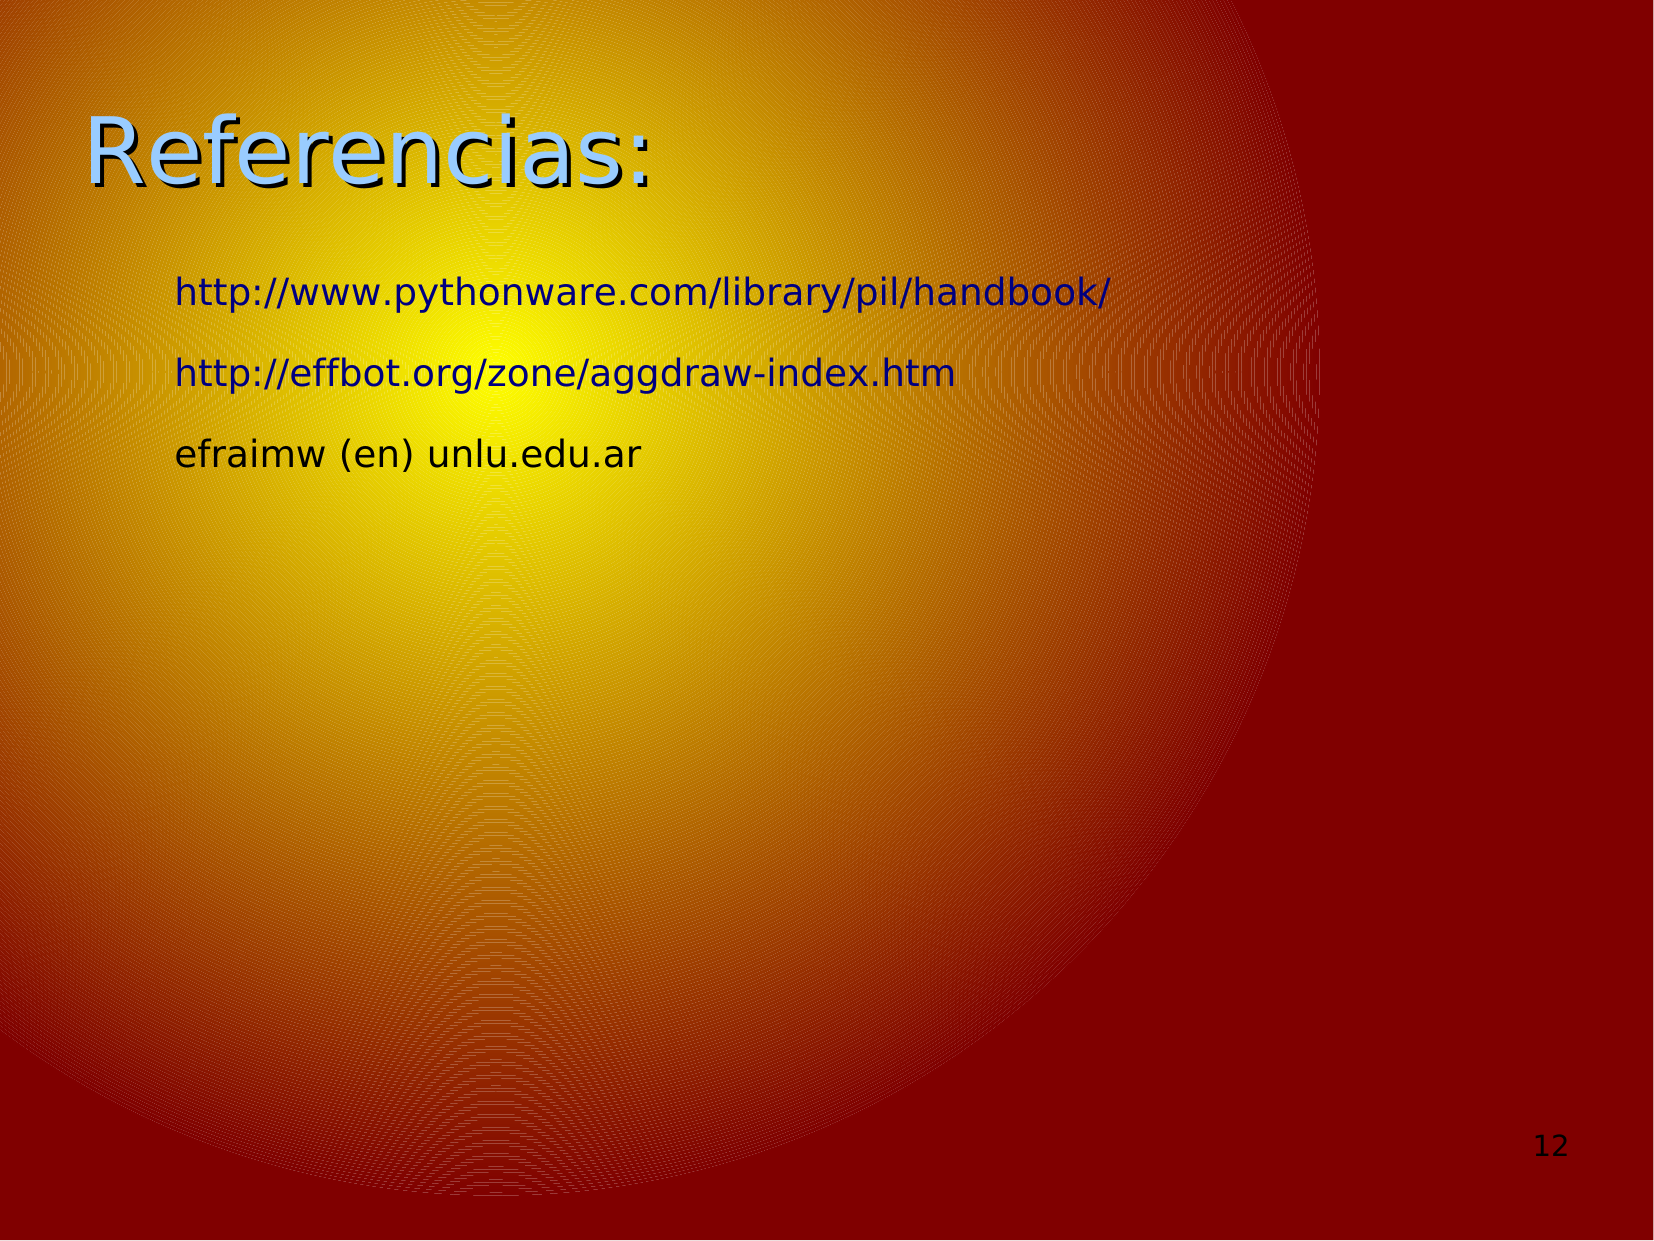

# Referencias:
 http://www.pythonware.com/library/pil/handbook/
 http://effbot.org/zone/aggdraw-index.htm
 efraimw (en) unlu.edu.ar
12